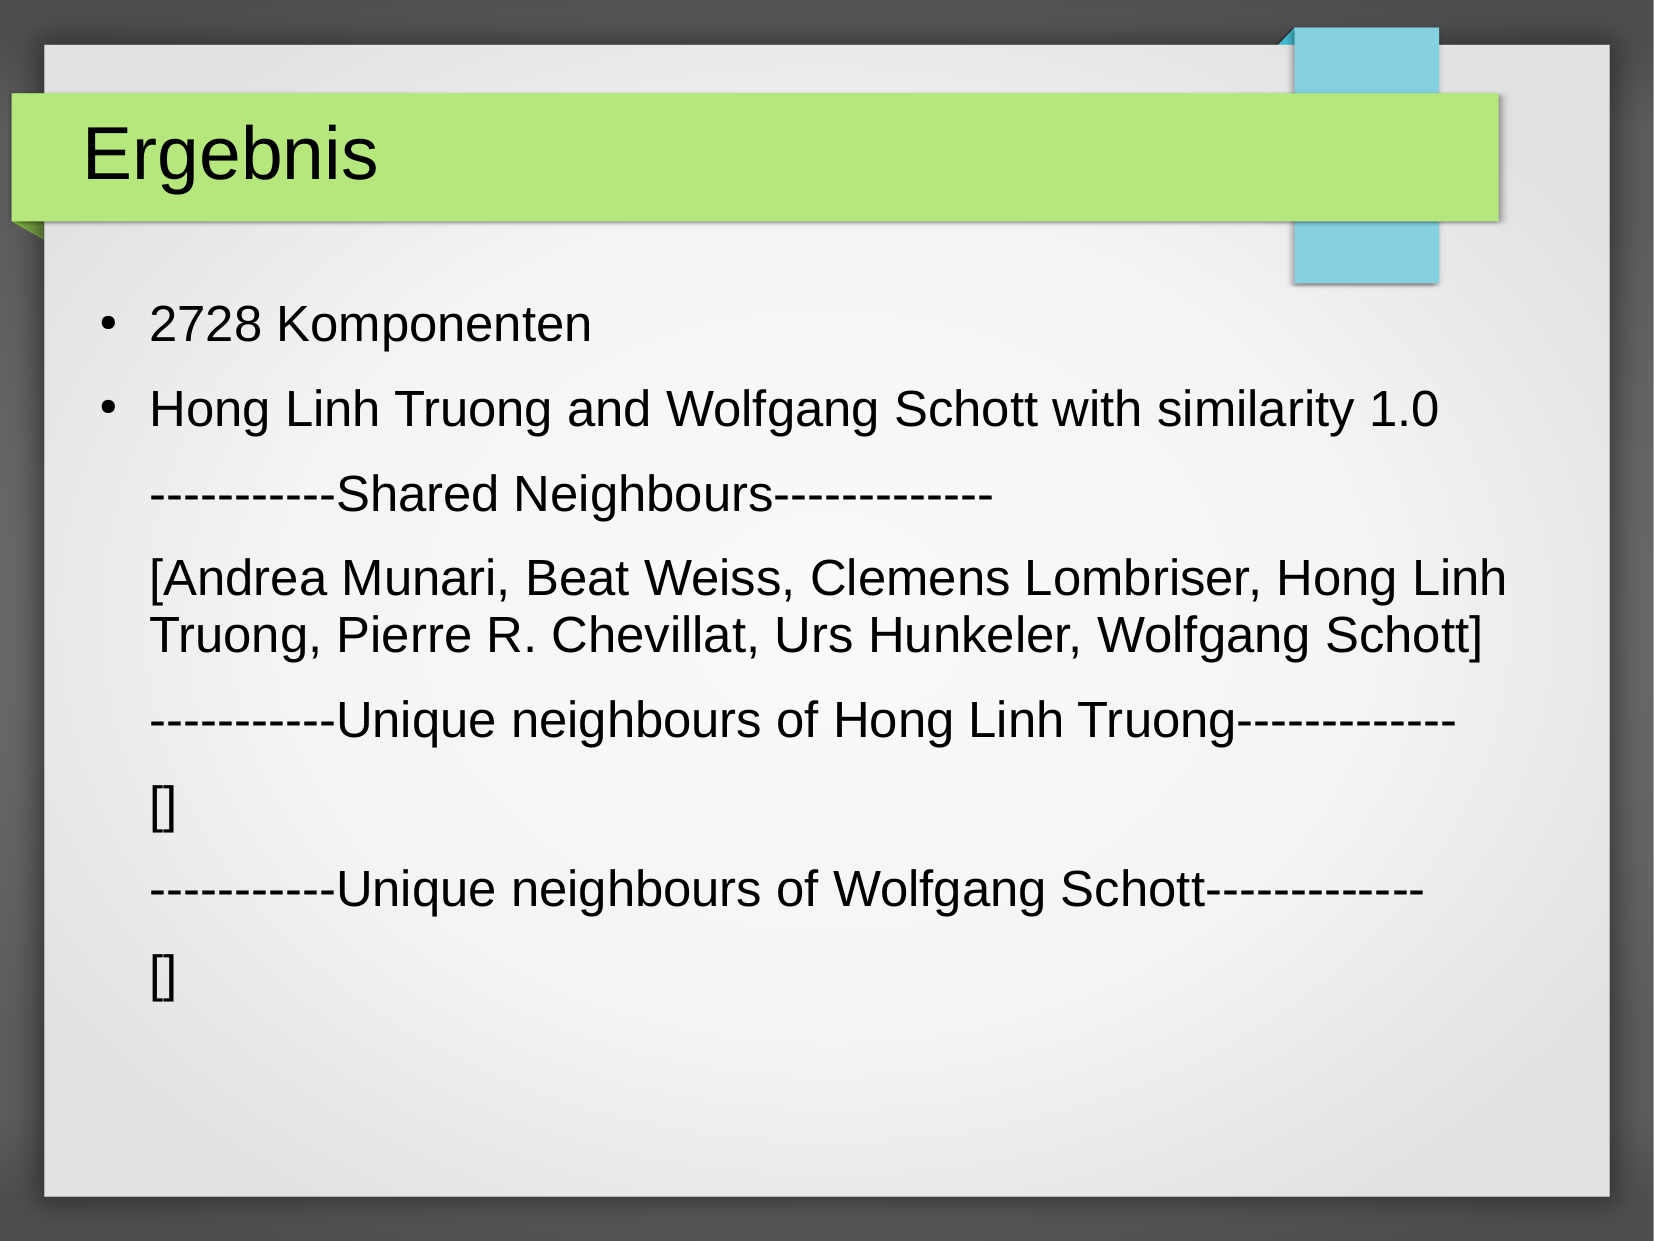

# Ergebnis
2728 Komponenten
Hong Linh Truong and Wolfgang Schott with similarity 1.0
-----------Shared Neighbours-------------
[Andrea Munari, Beat Weiss, Clemens Lombriser, Hong Linh Truong, Pierre R. Chevillat, Urs Hunkeler, Wolfgang Schott]
-----------Unique neighbours of Hong Linh Truong-------------
[]
-----------Unique neighbours of Wolfgang Schott-------------
[]